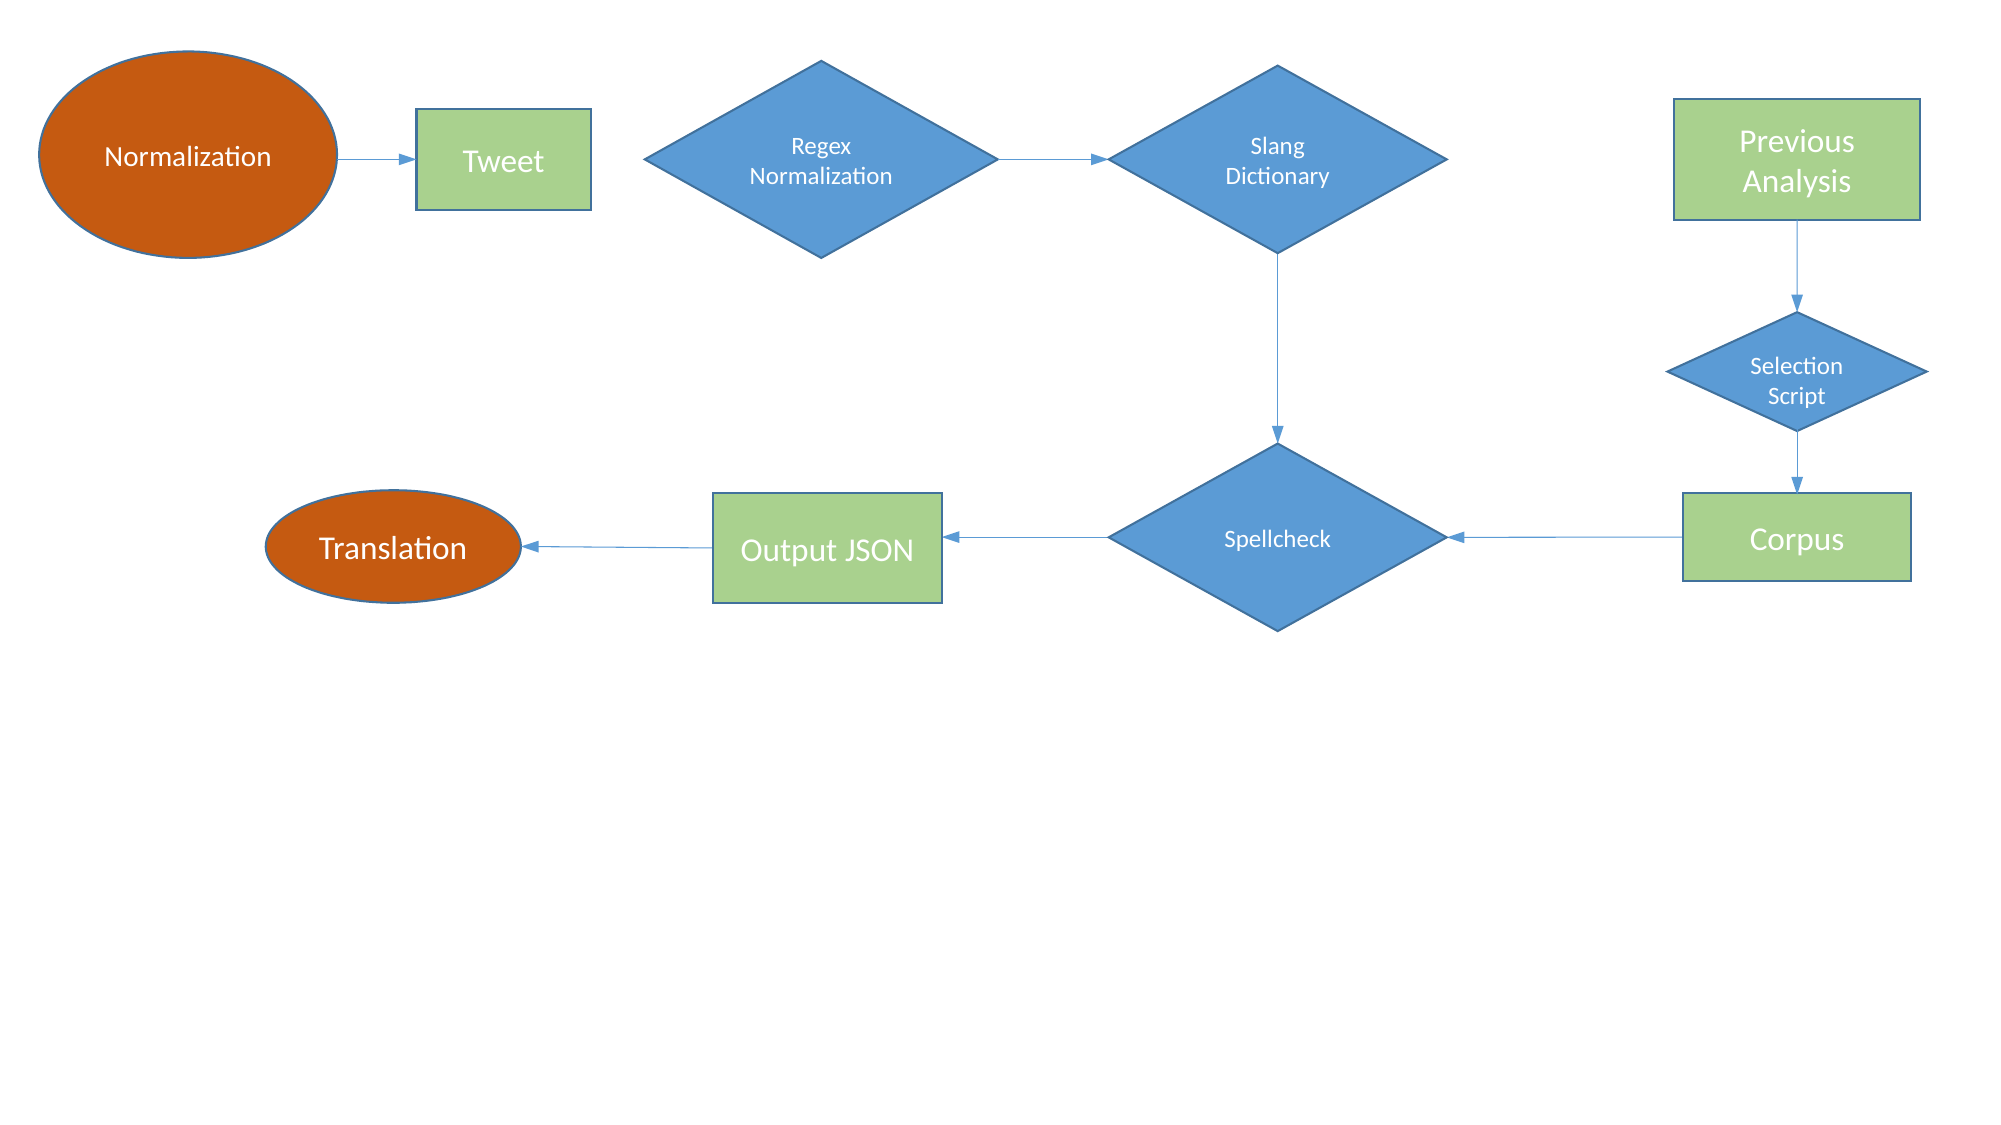

Normalization
Regex Normalization
Slang Dictionary
Previous Analysis
Tweet
Selection Script
Spellcheck
Translation
Output JSON
Corpus